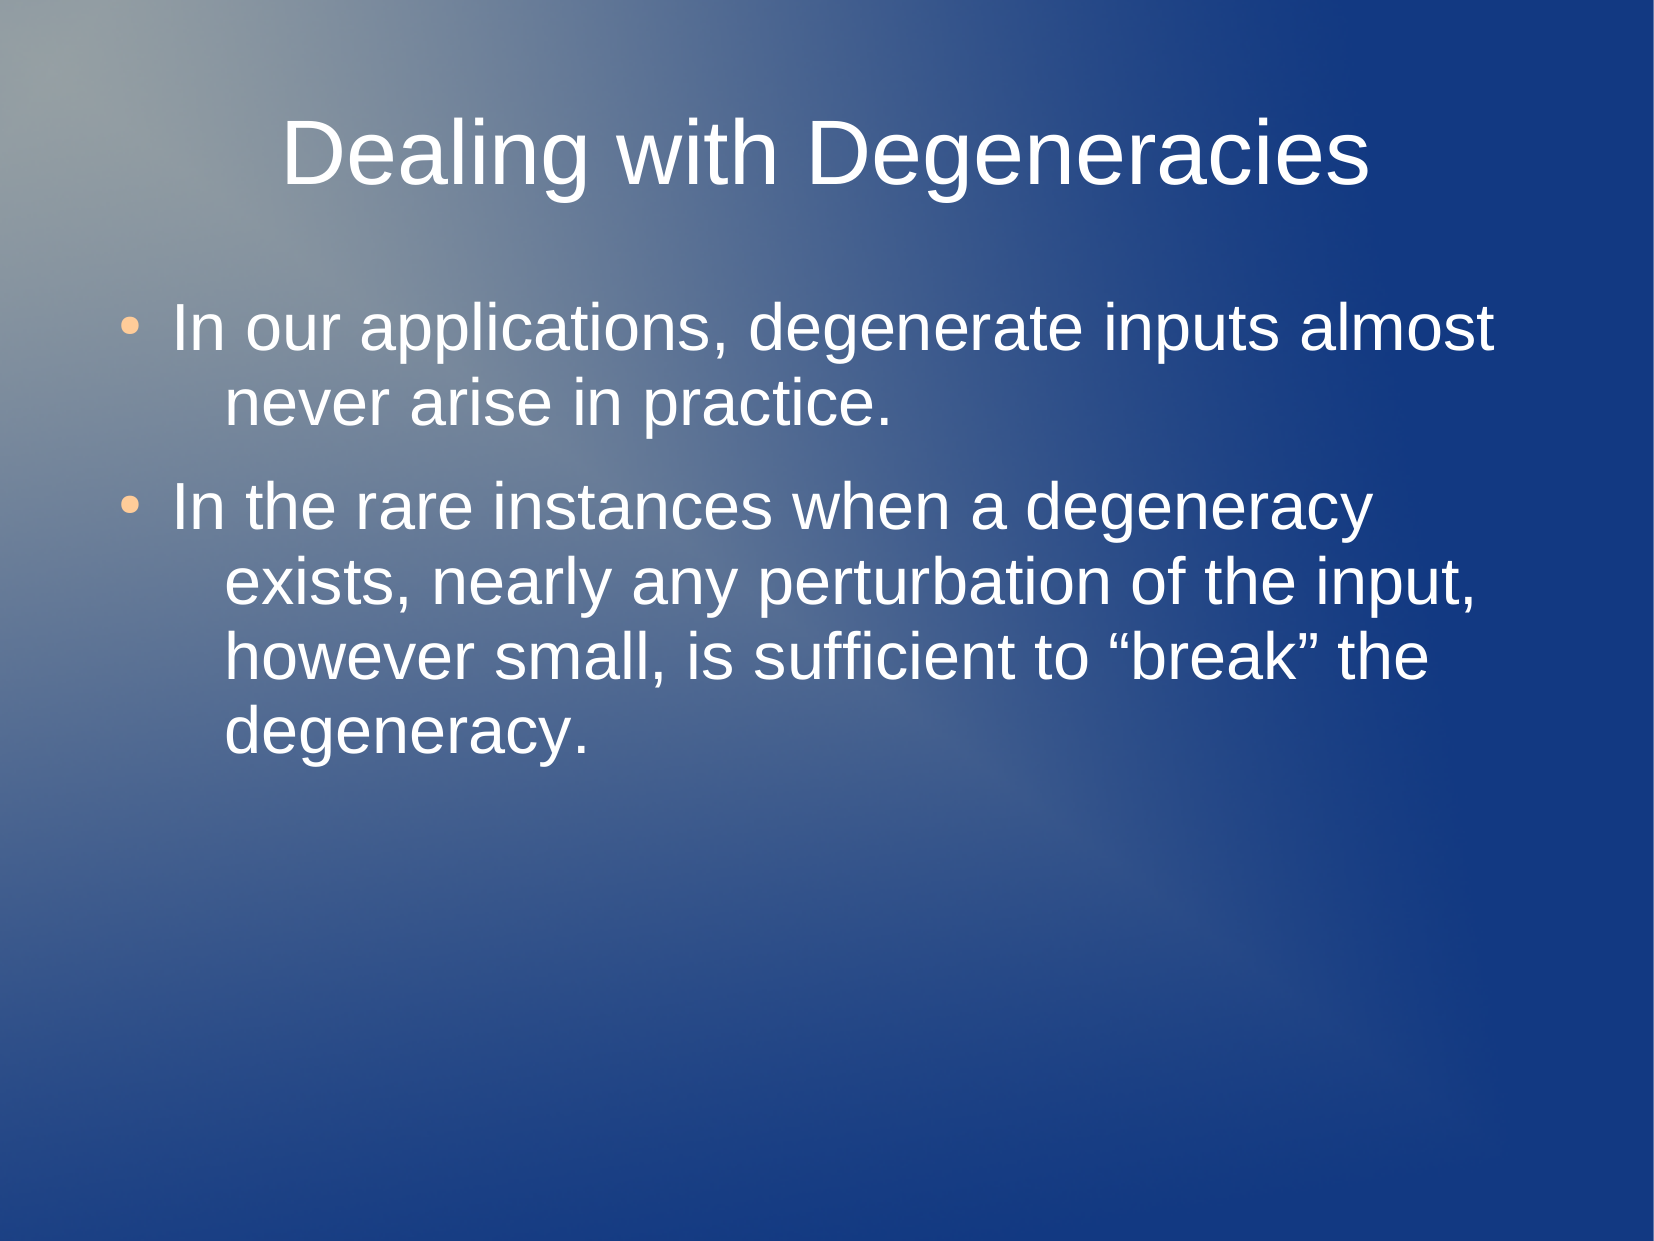

# Dealing with Degeneracies
In our applications, degenerate inputs almost never arise in practice.
In the rare instances when a degeneracy exists, nearly any perturbation of the input, however small, is sufficient to “break” the degeneracy.